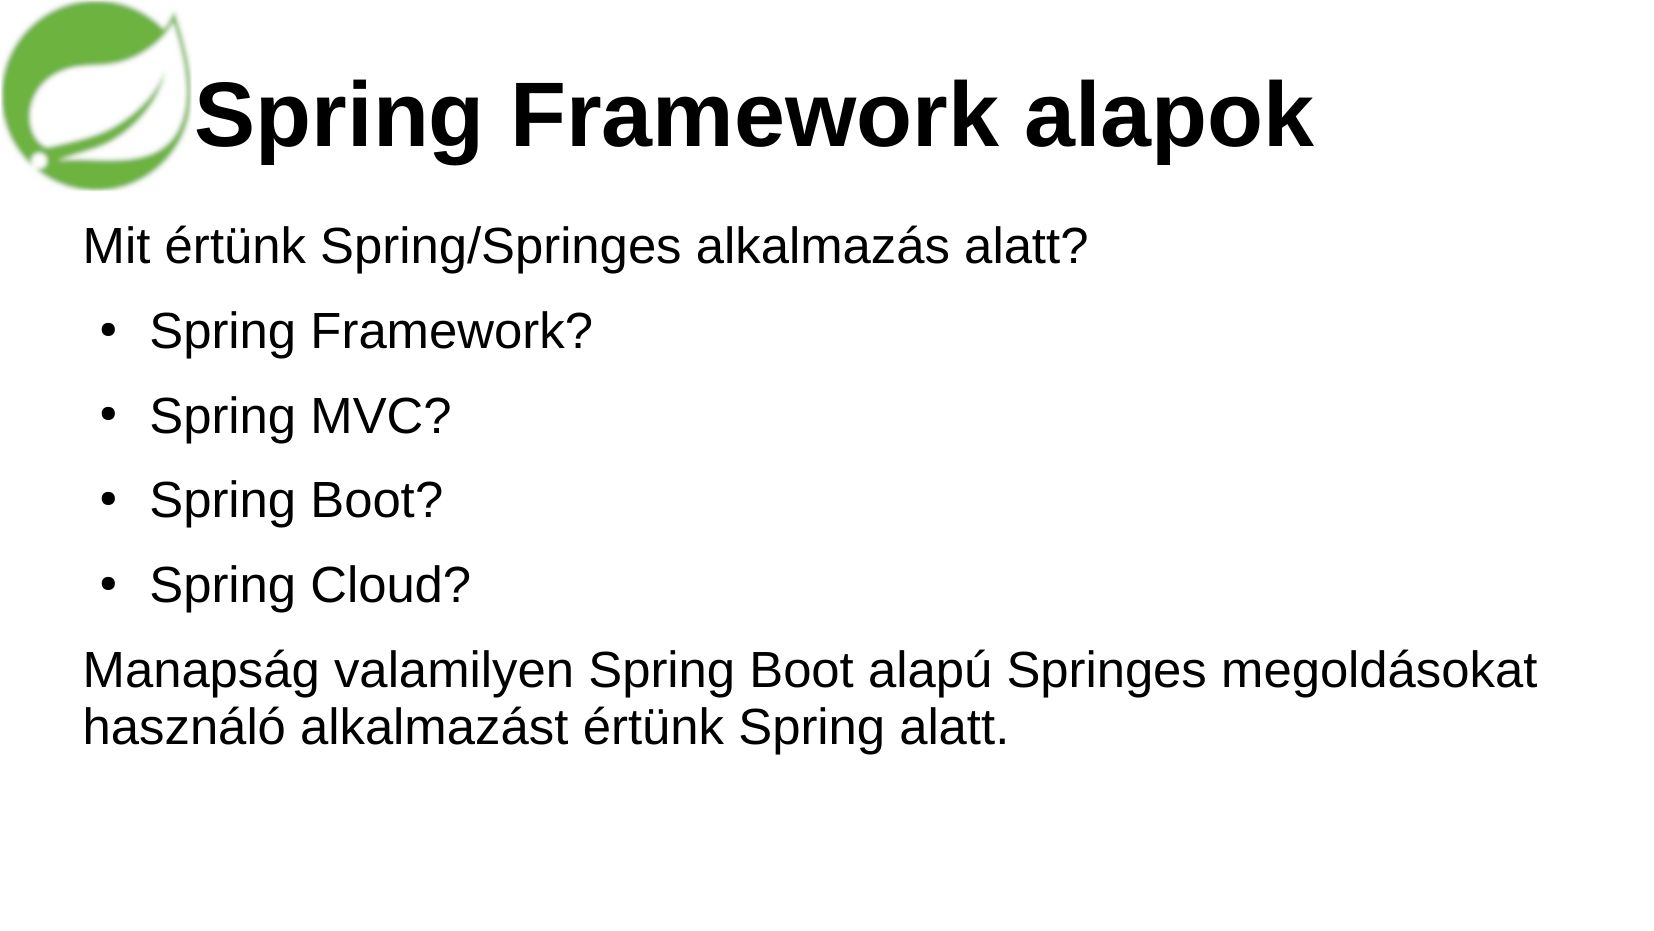

# Spring Framework alapok
Mit értünk Spring/Springes alkalmazás alatt?
Spring Framework?
Spring MVC?
Spring Boot?
Spring Cloud?
Manapság valamilyen Spring Boot alapú Springes megoldásokat használó alkalmazást értünk Spring alatt.